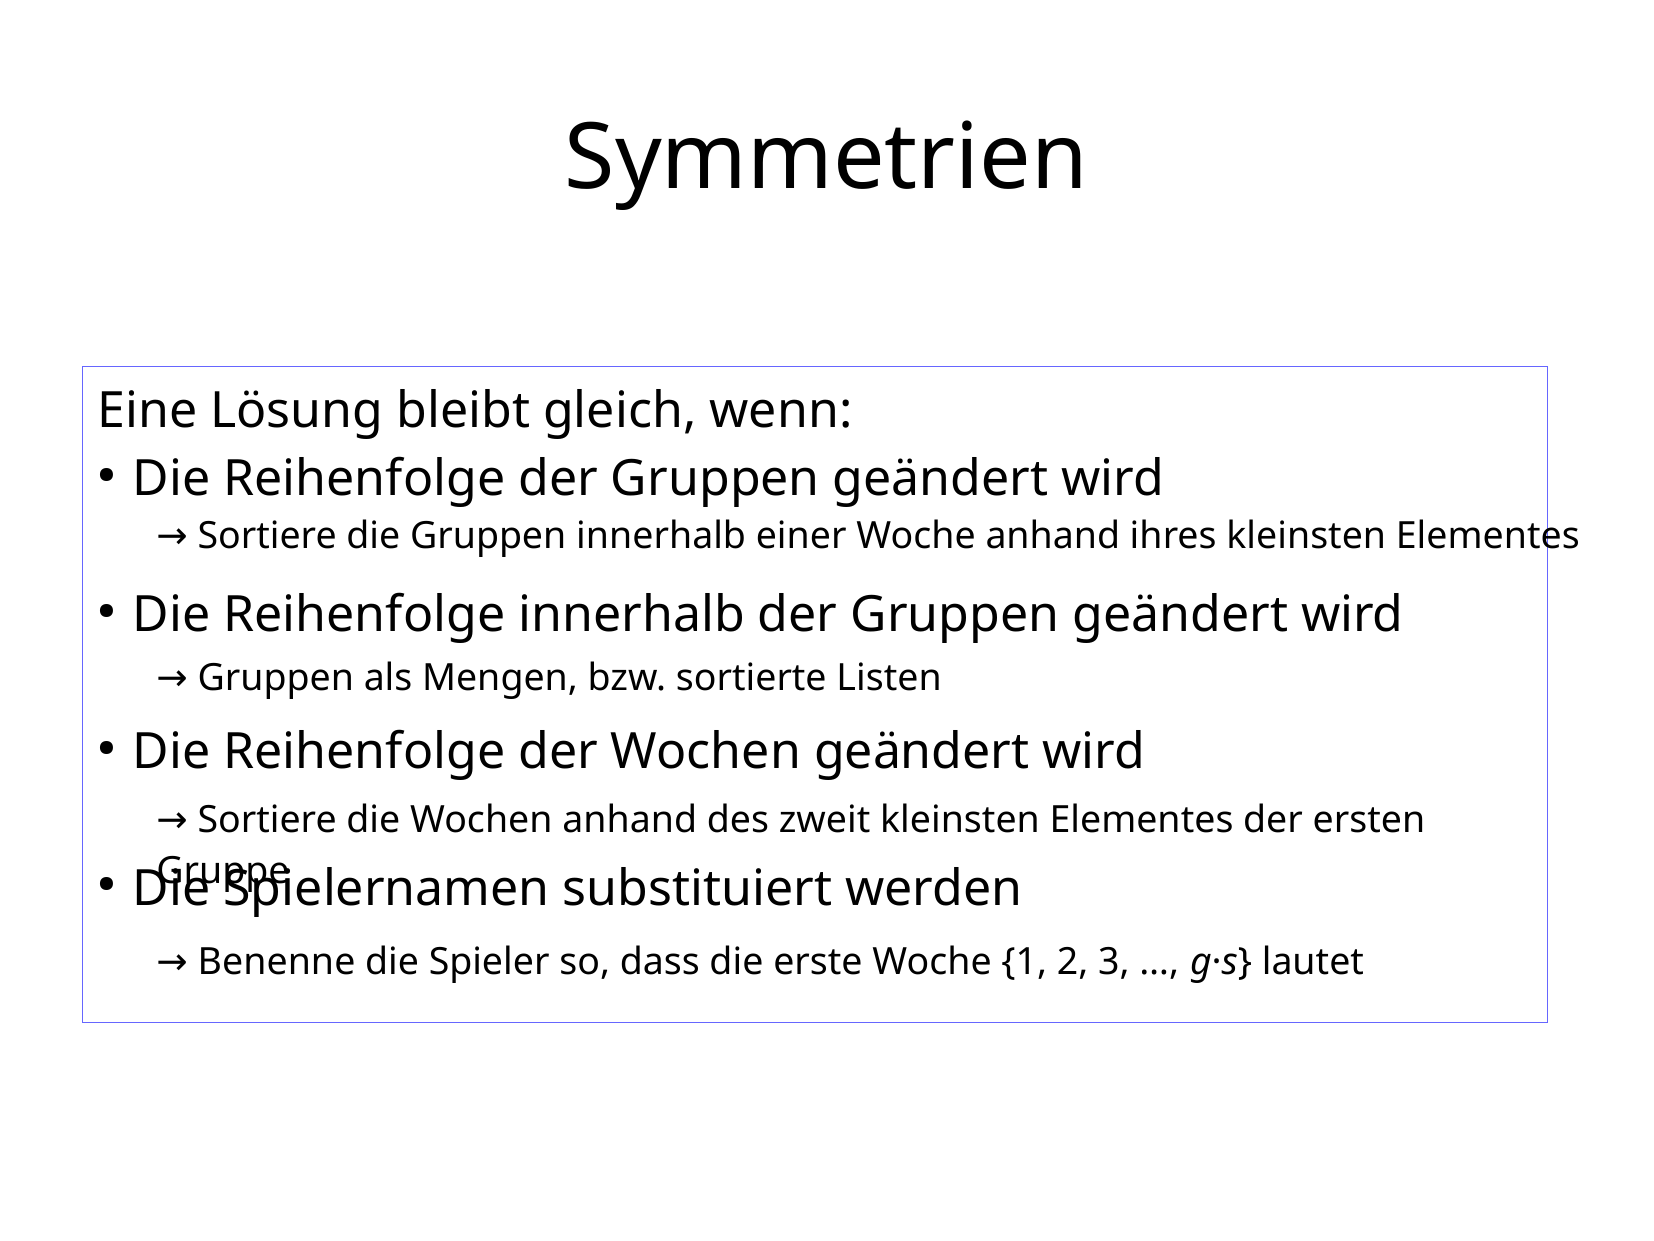

# Symmetrien
Eine Lösung bleibt gleich, wenn:
Die Reihenfolge der Gruppen geändert wird
Die Reihenfolge innerhalb der Gruppen geändert wird
Die Reihenfolge der Wochen geändert wird
Die Spielernamen substituiert werden
→ Sortiere die Gruppen innerhalb einer Woche anhand ihres kleinsten Elementes
→ Gruppen als Mengen, bzw. sortierte Listen
→ Sortiere die Wochen anhand des zweit kleinsten Elementes der ersten Gruppe
→ Benenne die Spieler so, dass die erste Woche {1, 2, 3, …, g·s} lautet